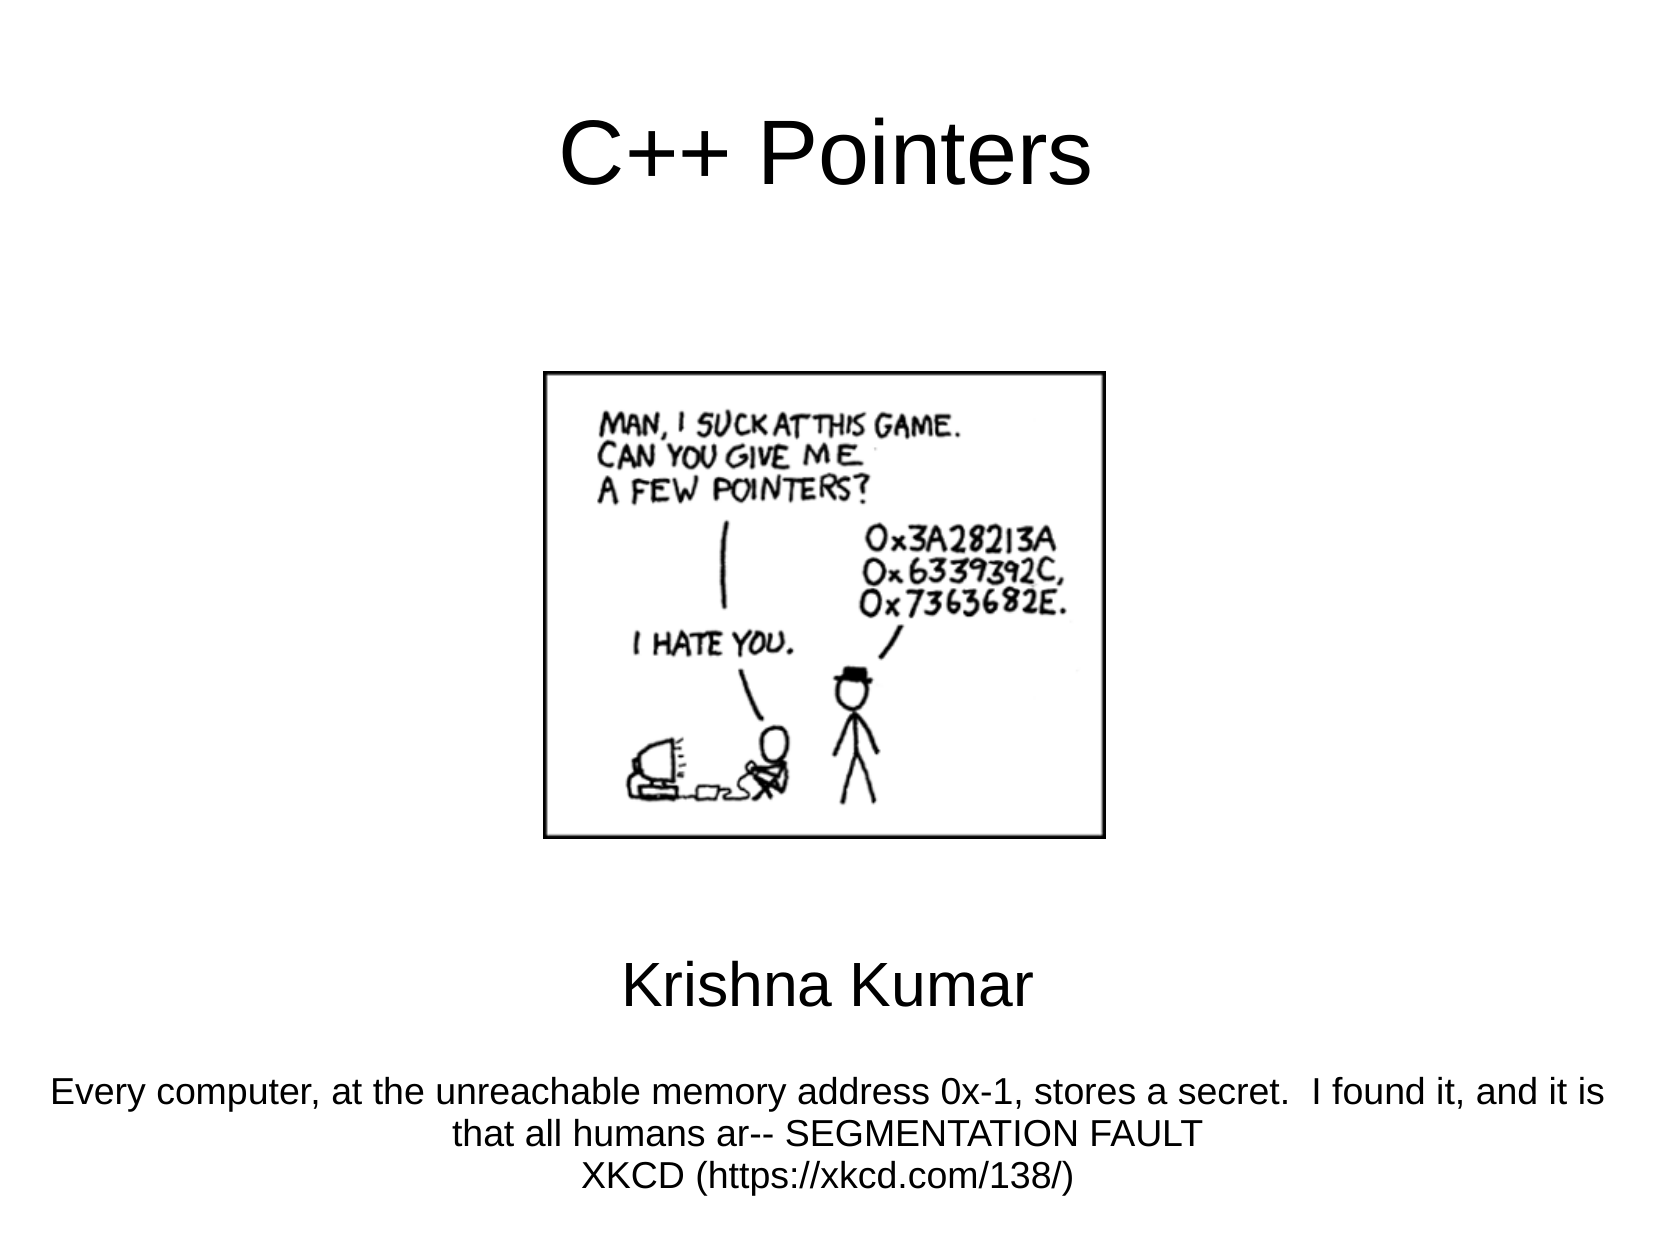

# C++ Pointers
Krishna Kumar
Every computer, at the unreachable memory address 0x-1, stores a secret. I found it, and it is that all humans ar-- SEGMENTATION FAULT
XKCD (https://xkcd.com/138/)